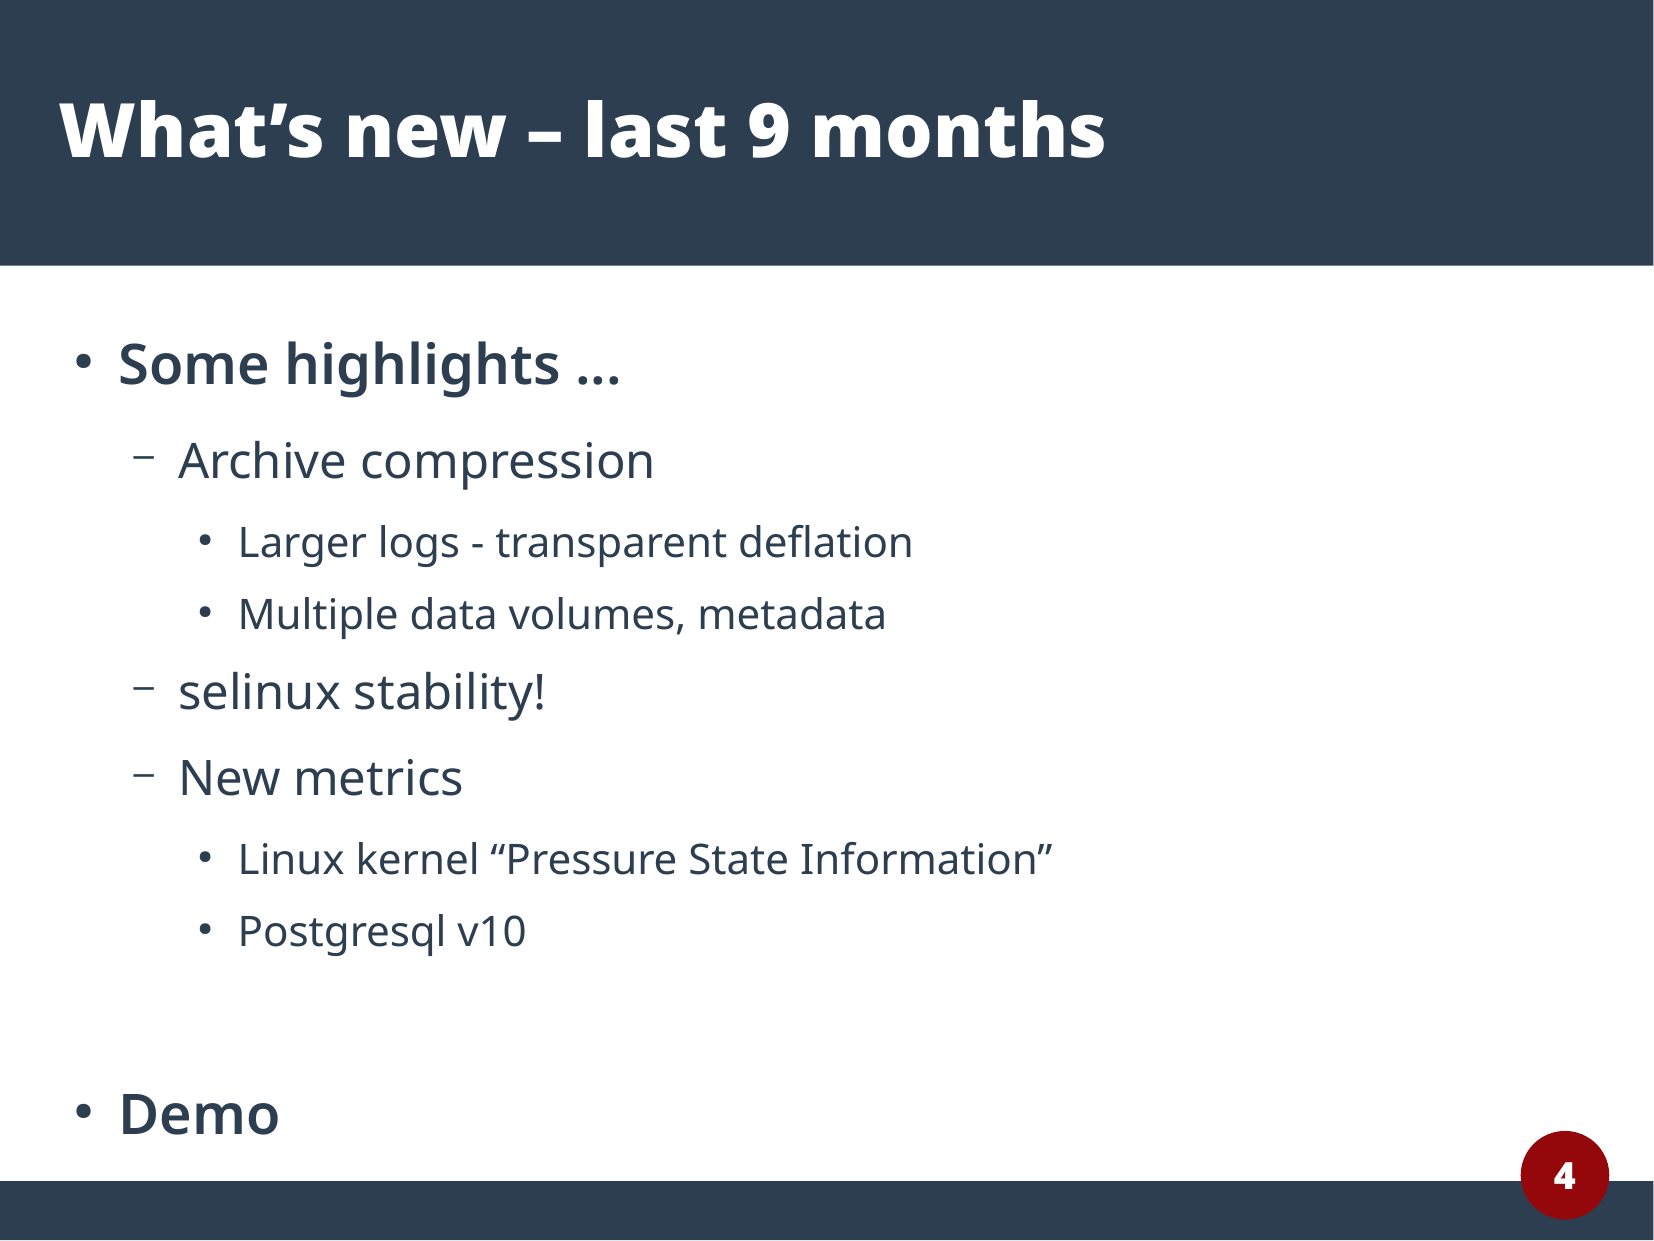

# What’s new – last 9 months
Some highlights ...
Archive compression
Larger logs - transparent deflation
Multiple data volumes, metadata
selinux stability!
New metrics
Linux kernel “Pressure State Information”
Postgresql v10
Demo
4